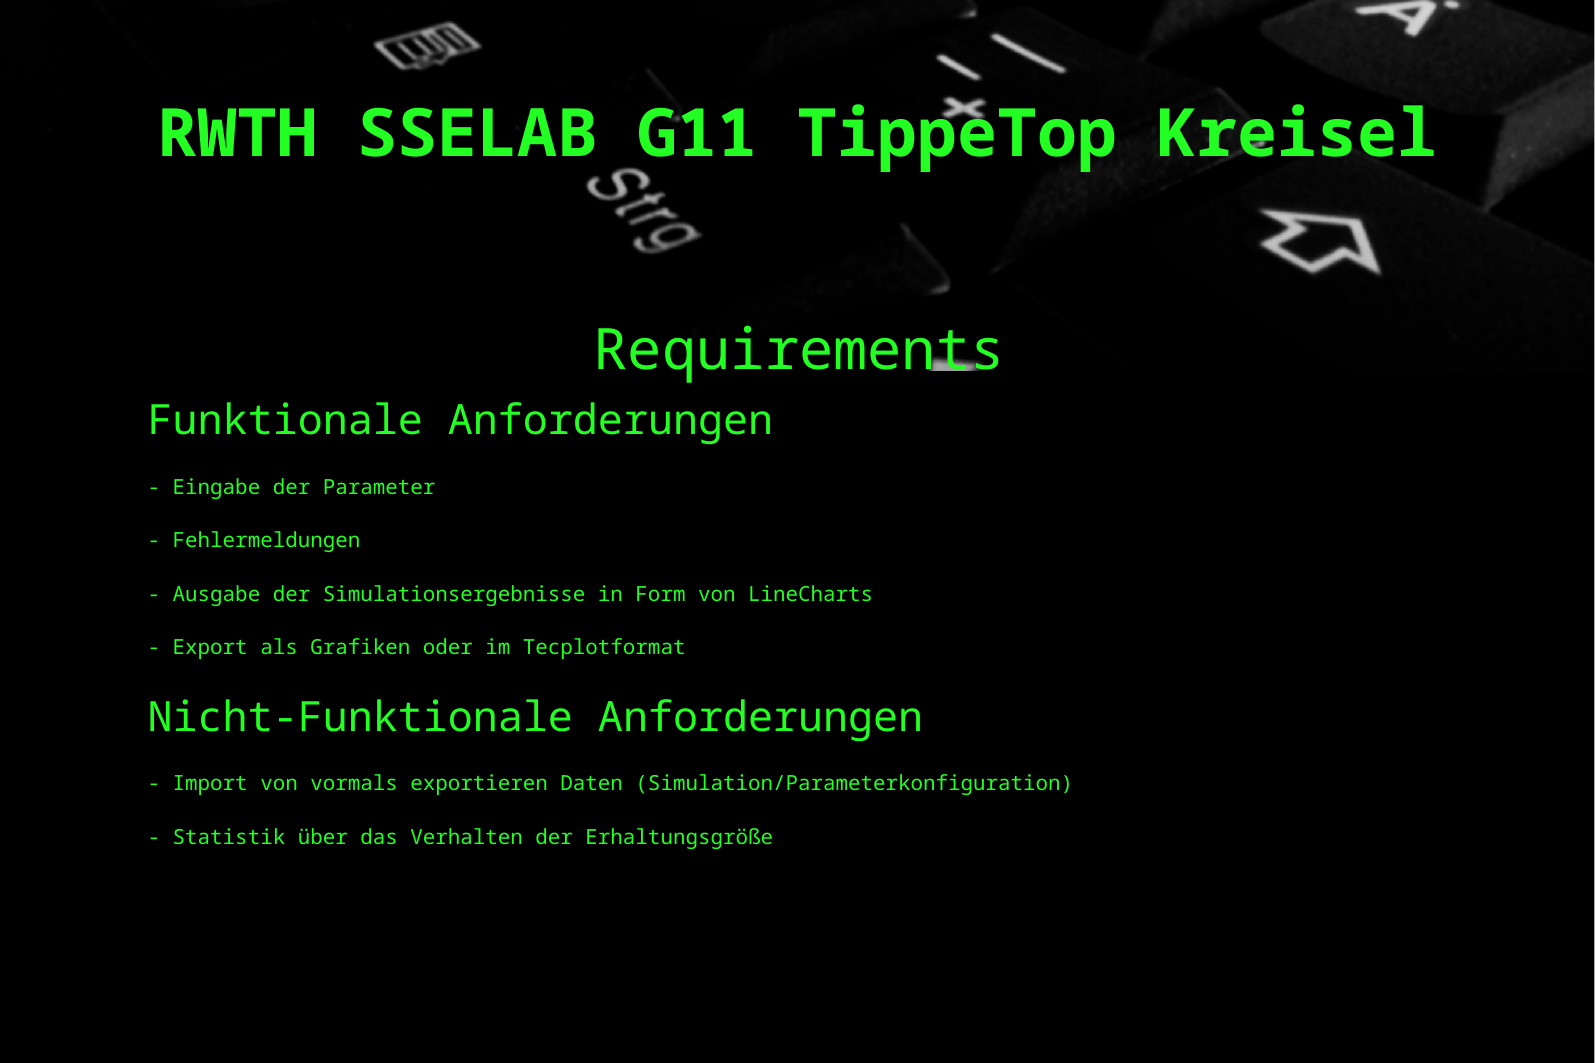

# RWTH SSELAB G11 TippeTop Kreisel
Requirements
Funktionale Anforderungen
- Eingabe der Parameter
- Fehlermeldungen
- Ausgabe der Simulationsergebnisse in Form von LineCharts
- Export als Grafiken oder im Tecplotformat
Nicht-Funktionale Anforderungen
- Import von vormals exportieren Daten (Simulation/Parameterkonfiguration)
- Statistik über das Verhalten der Erhaltungsgröße